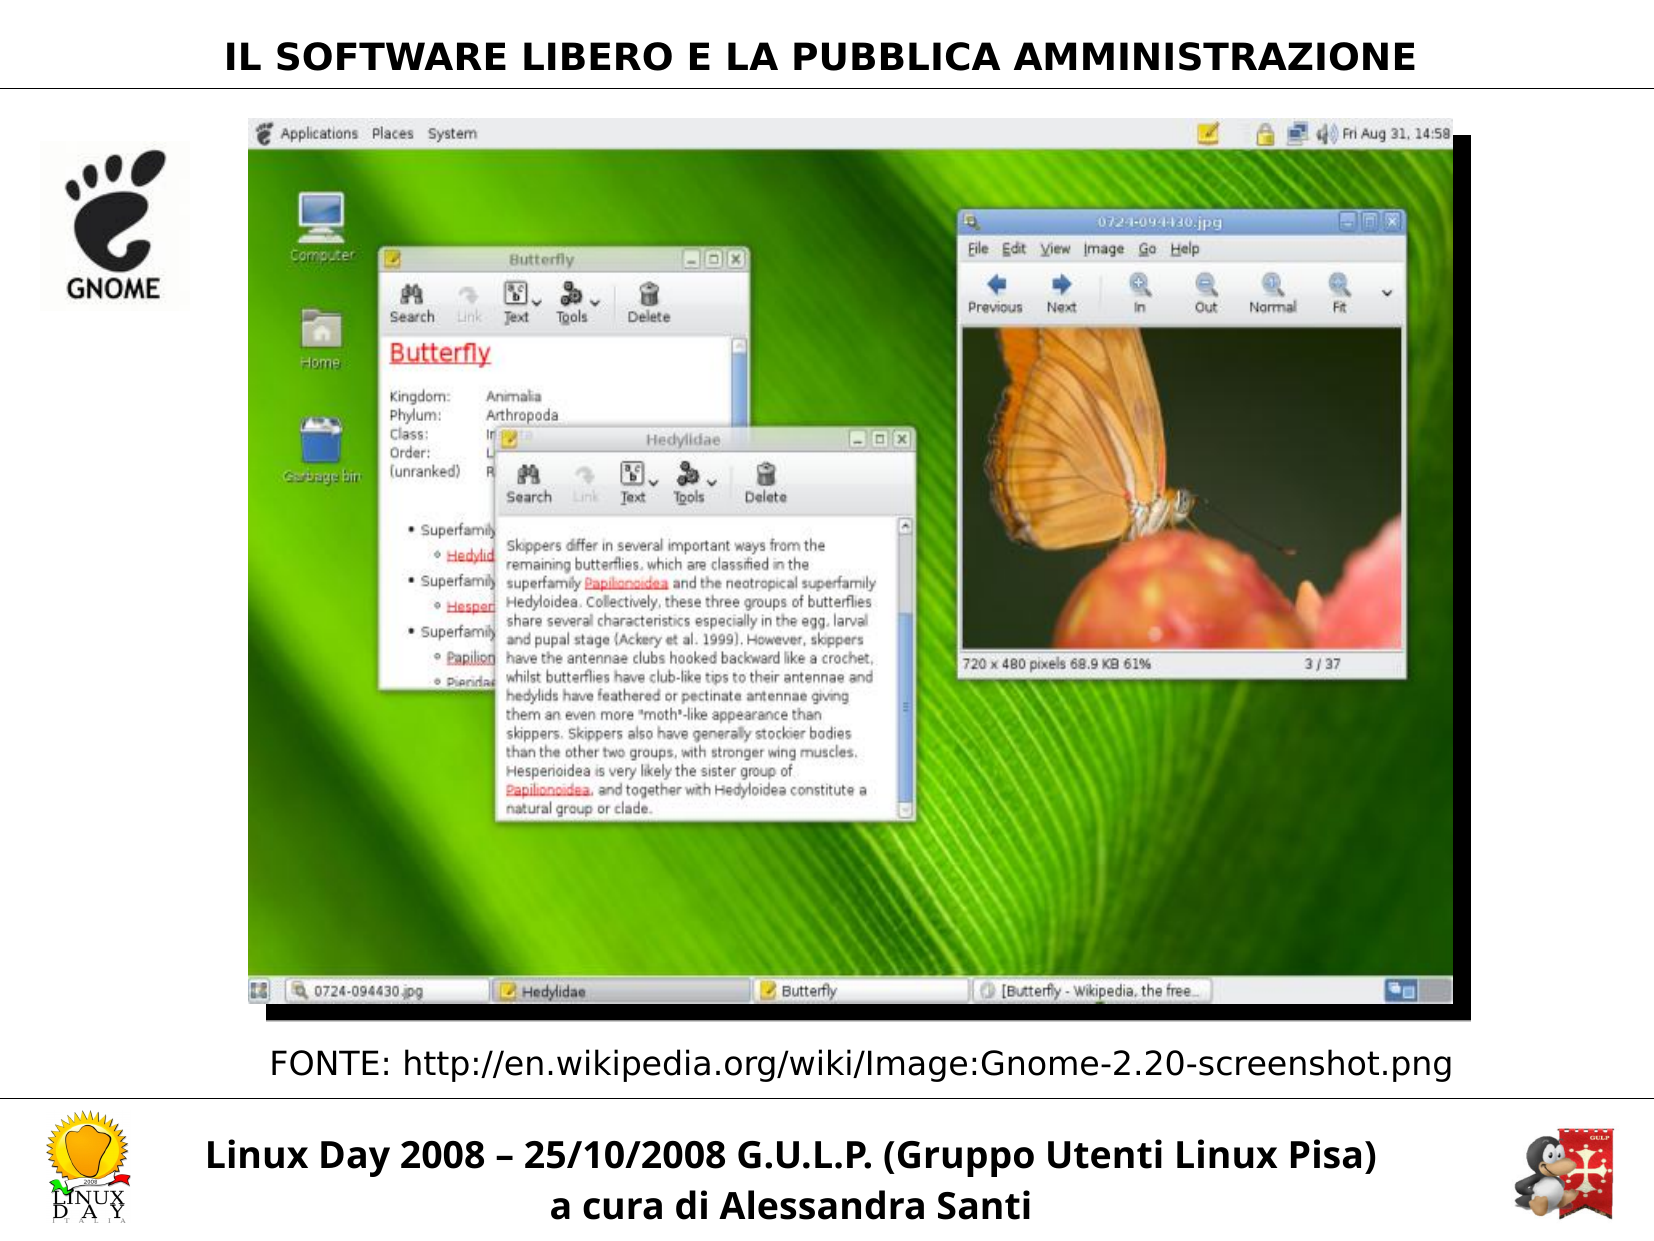

IL SOFTWARE LIBERO E LA PUBBLICA AMMINISTRAZIONE
FONTE: http://en.wikipedia.org/wiki/Image:Gnome-2.20-screenshot.png
# Linux Day 2008 – 25/10/2008 G.U.L.P. (Gruppo Utenti Linux Pisa) a cura di Alessandra Santi